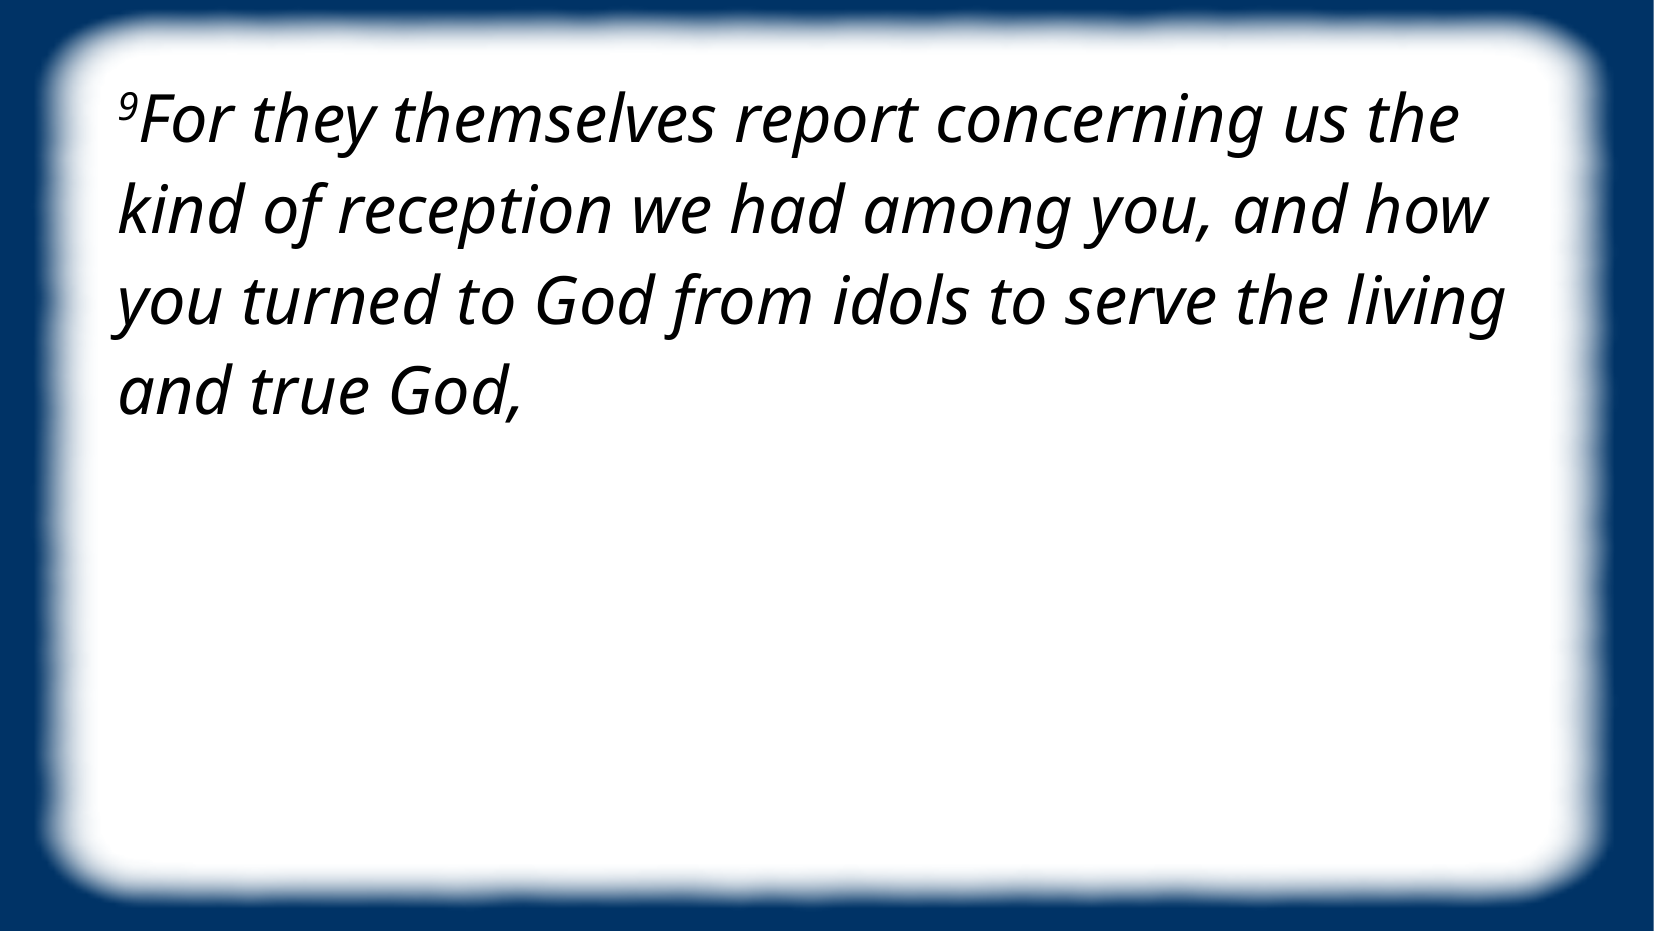

9For they themselves report concerning us the kind of reception we had among you, and how you turned to God from idols to serve the living and true God,